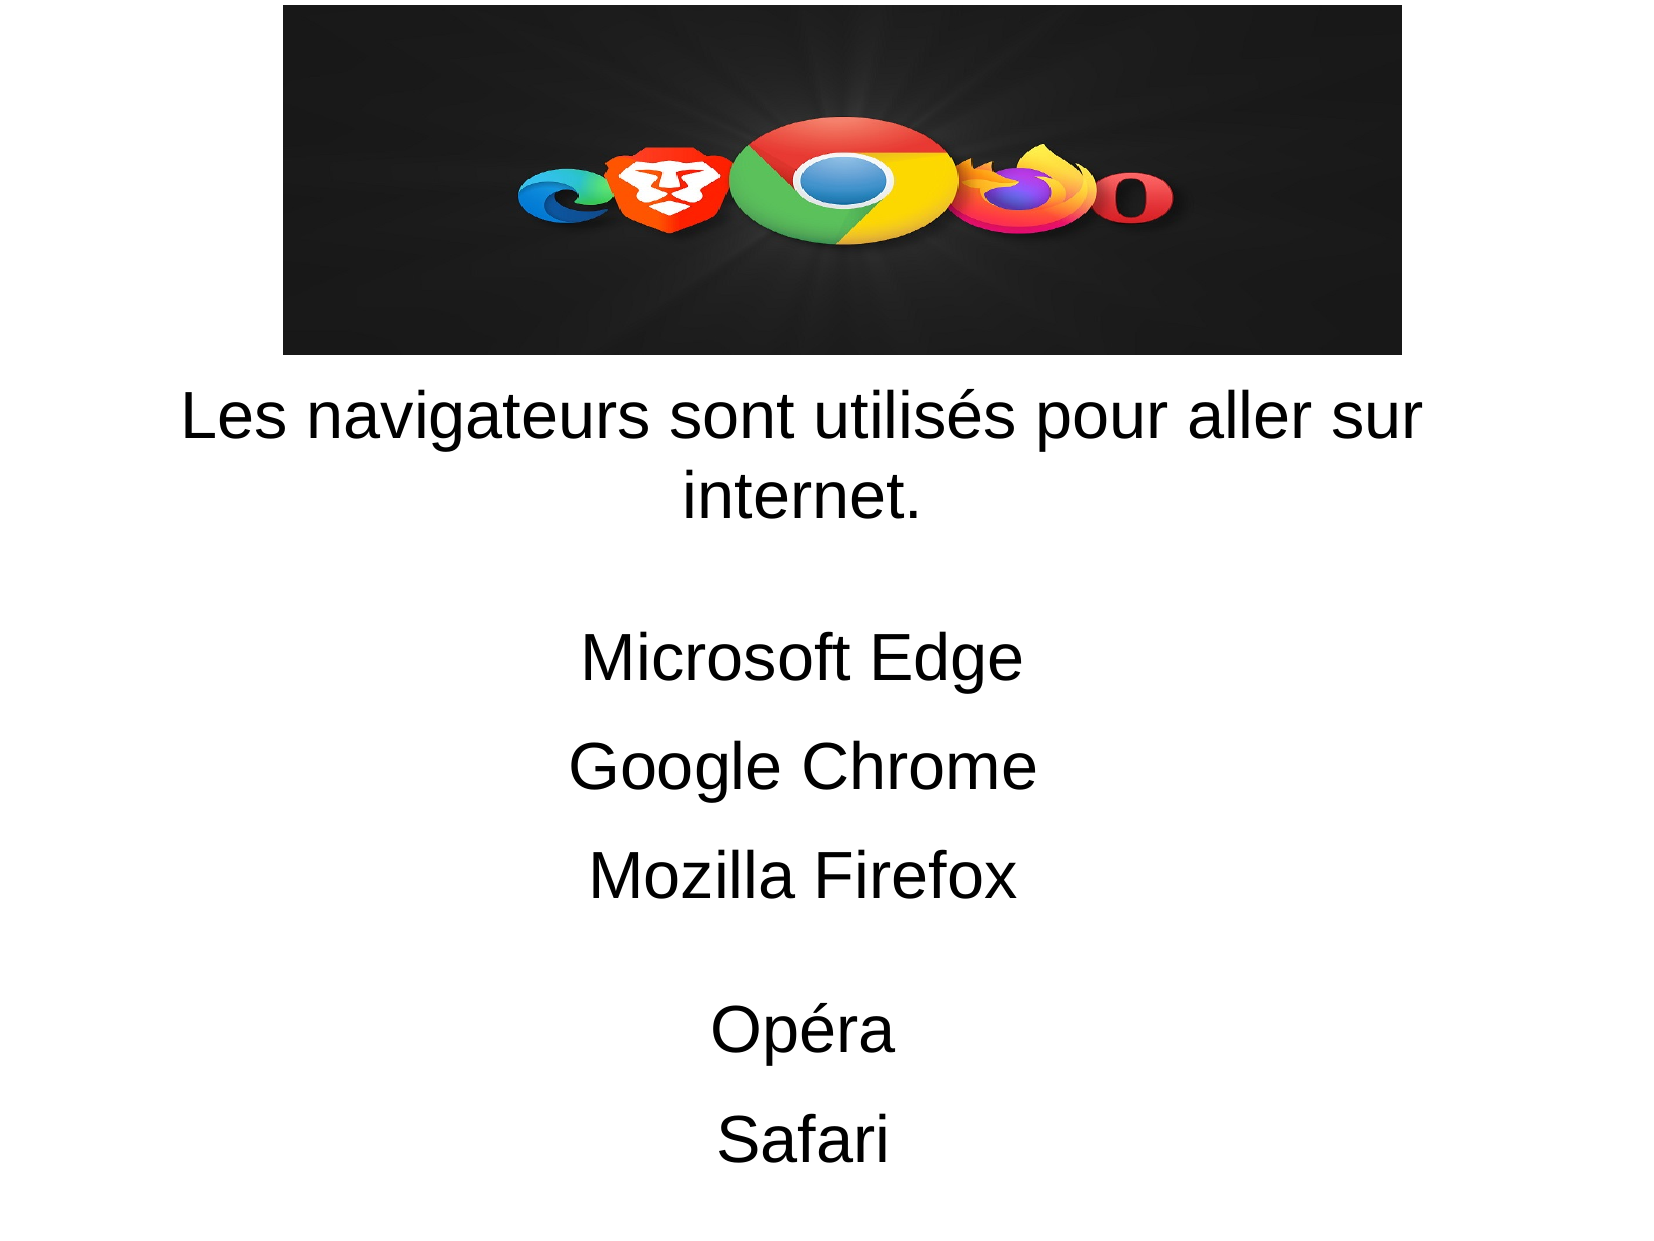

Les navigateurs
# Les navigateurs sont utilisés pour aller sur internet.
Microsoft Edge
Google Chrome
Mozilla Firefox
Opéra
Safari